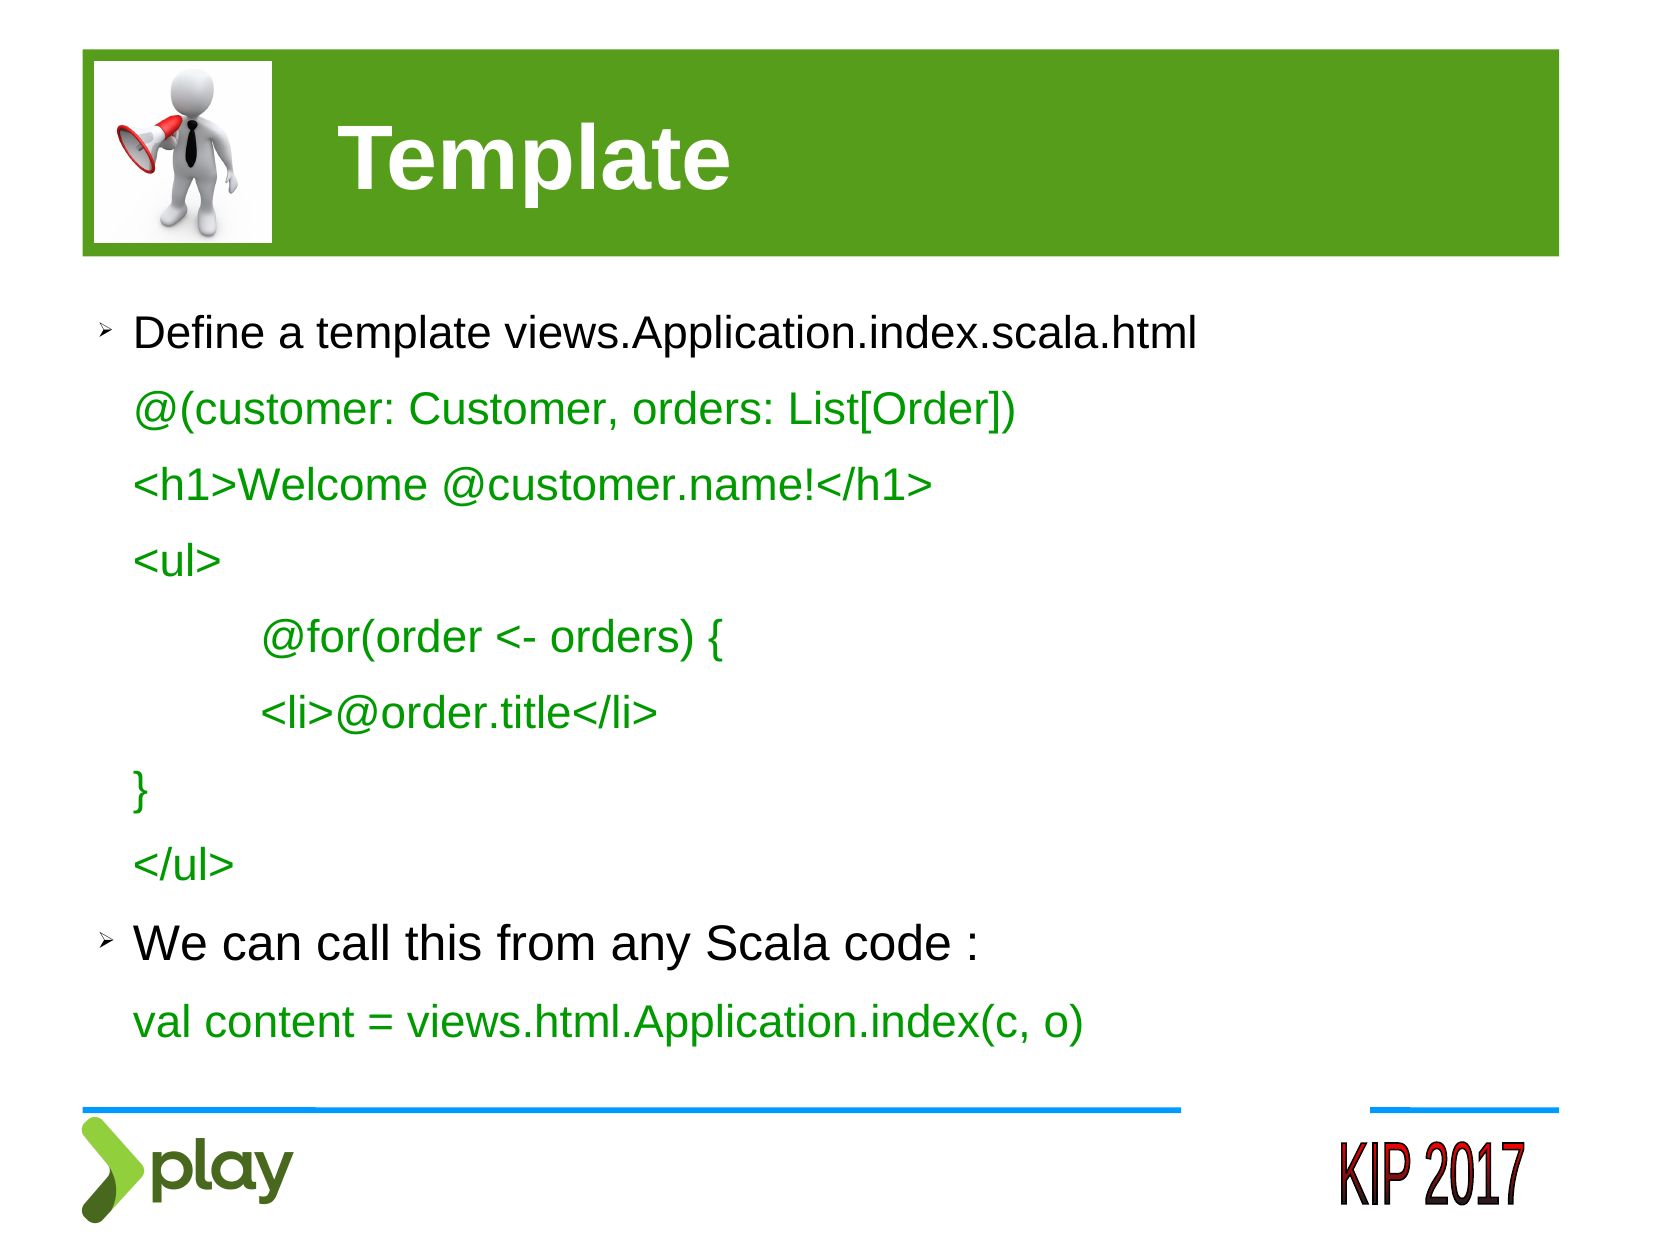

# Template
Define a template views.Application.index.scala.html
@(customer: Customer, orders: List[Order])
<h1>Welcome @customer.name!</h1>
<ul>
 @for(order <- orders) {
 <li>@order.title</li>
}
</ul>
We can call this from any Scala code :
val content = views.html.Application.index(c, o)